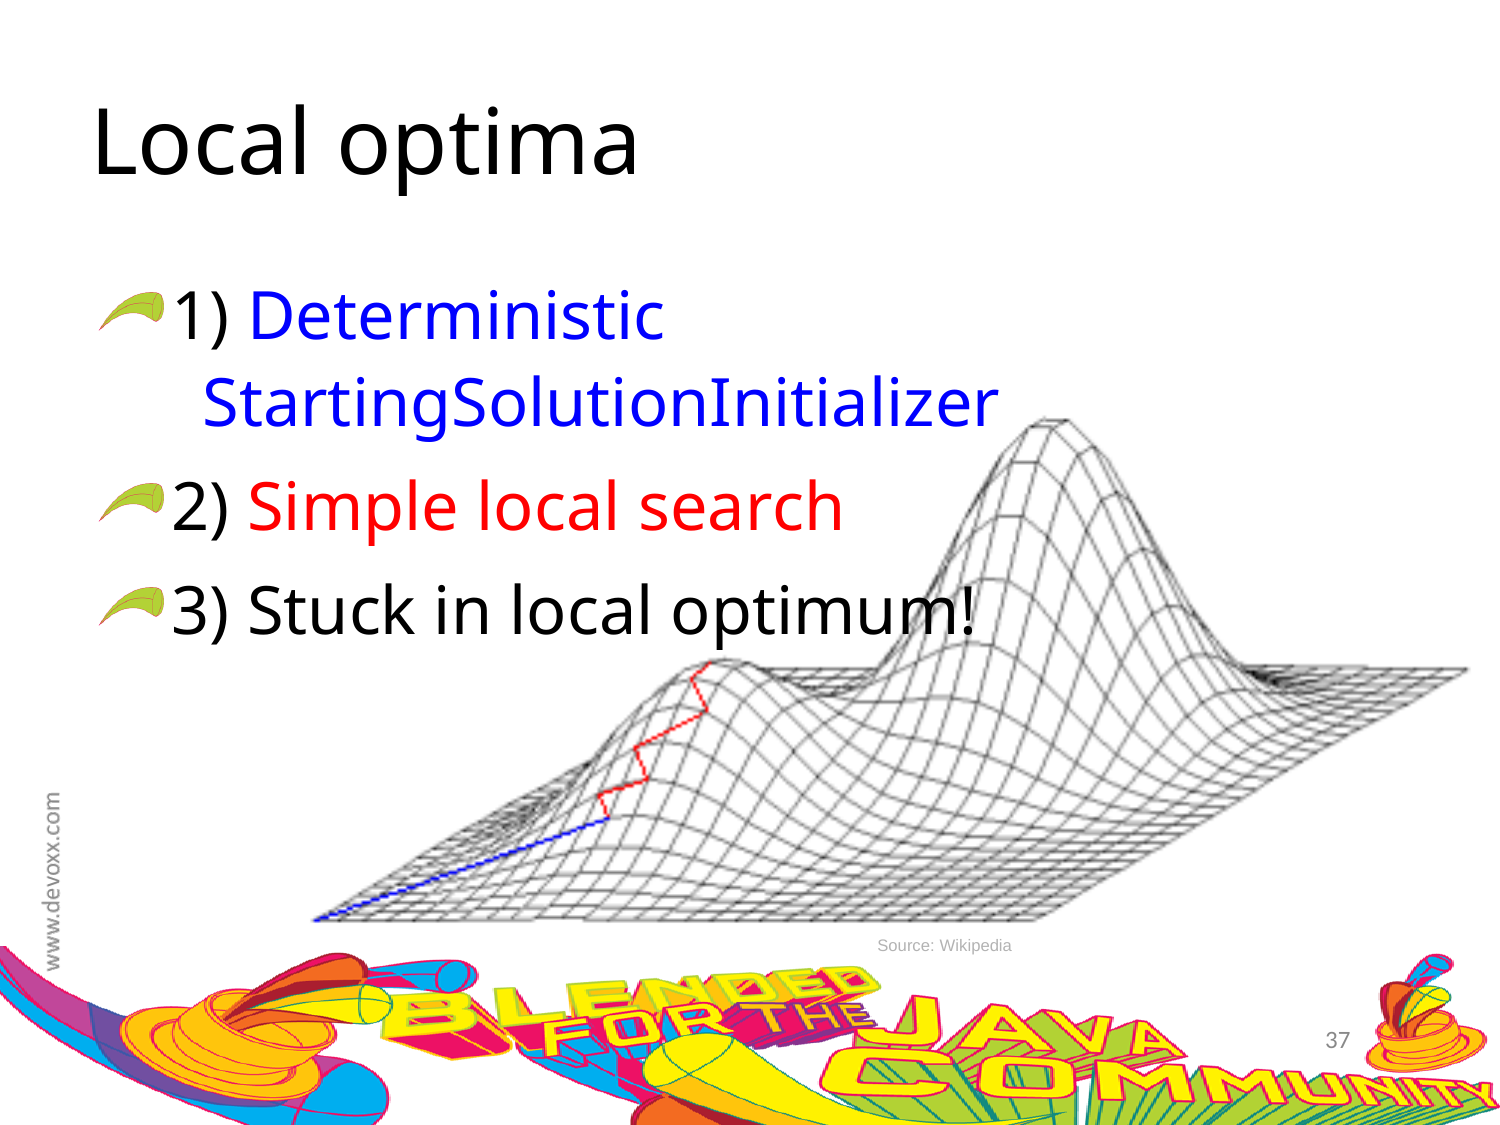

# Local optima
1) Deterministic StartingSolutionInitializer
2) Simple local search
3) Stuck in local optimum!
Source: Wikipedia
37